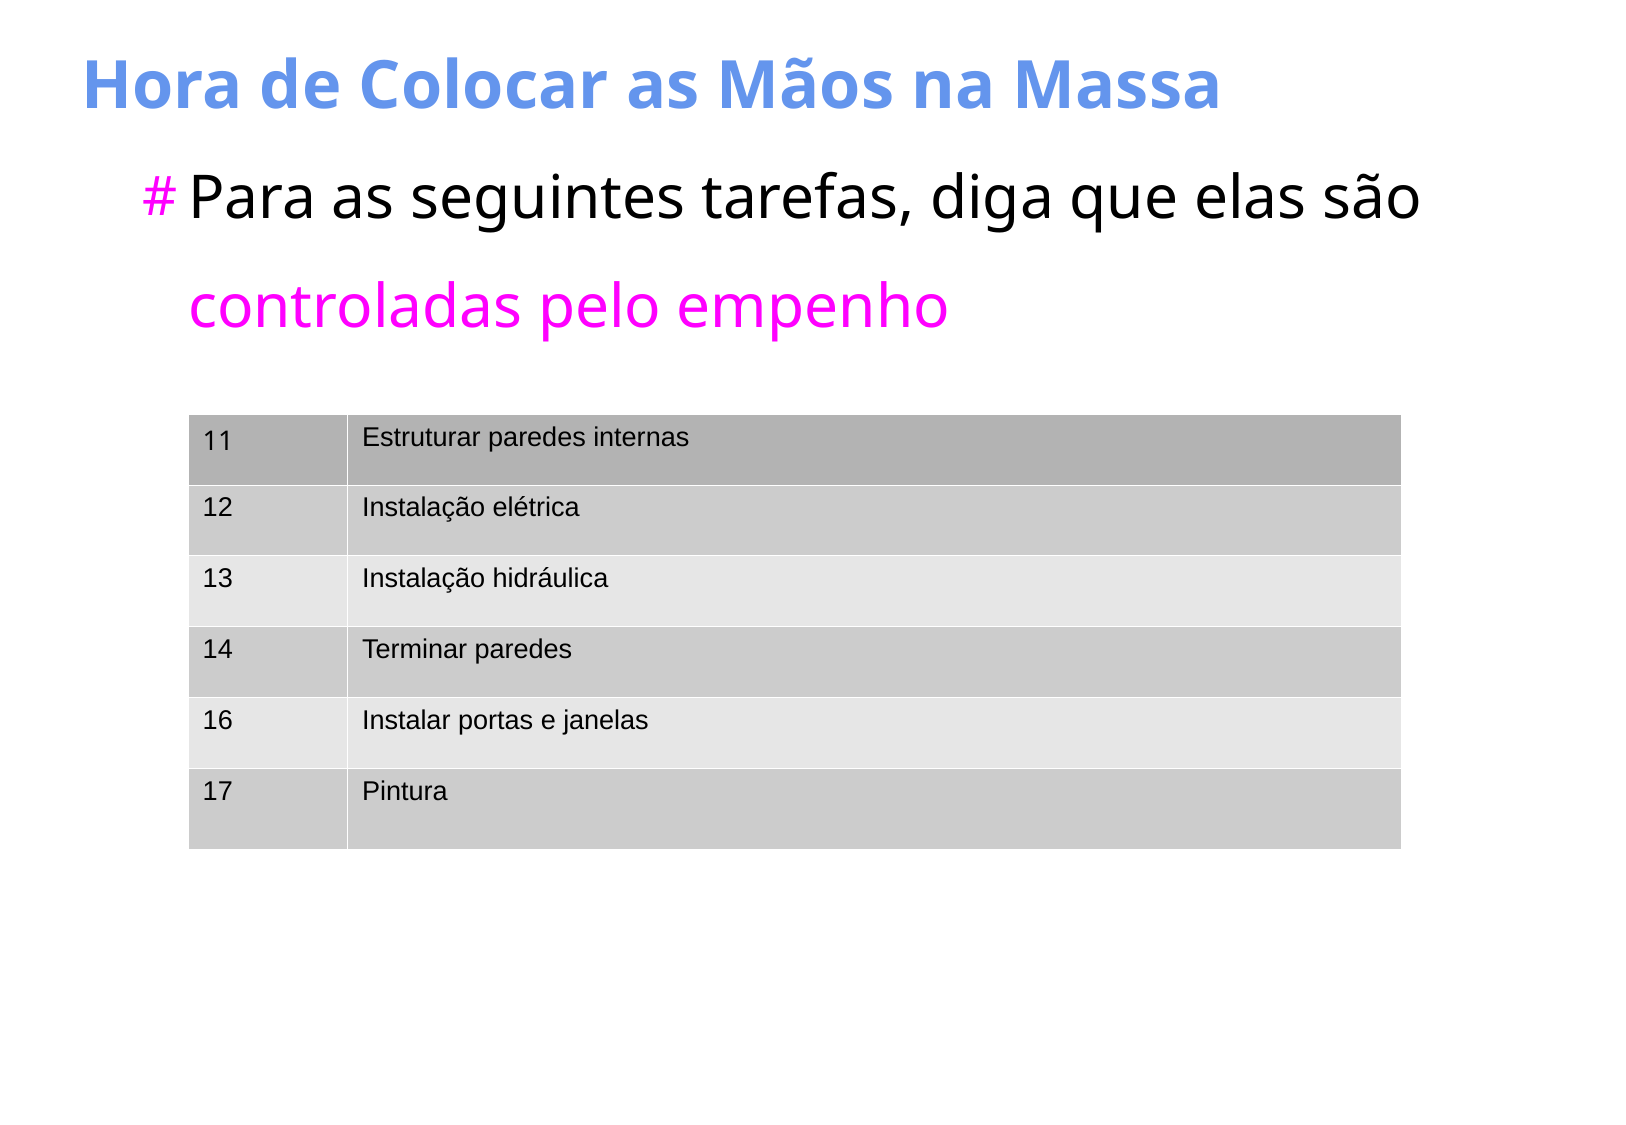

# Hora de Colocar as Mãos na Massa
Para as seguintes tarefas, diga que elas são controladas pelo empenho
| 11 | Estruturar paredes internas |
| --- | --- |
| 12 | Instalação elétrica |
| 13 | Instalação hidráulica |
| 14 | Terminar paredes |
| 16 | Instalar portas e janelas |
| 17 | Pintura |